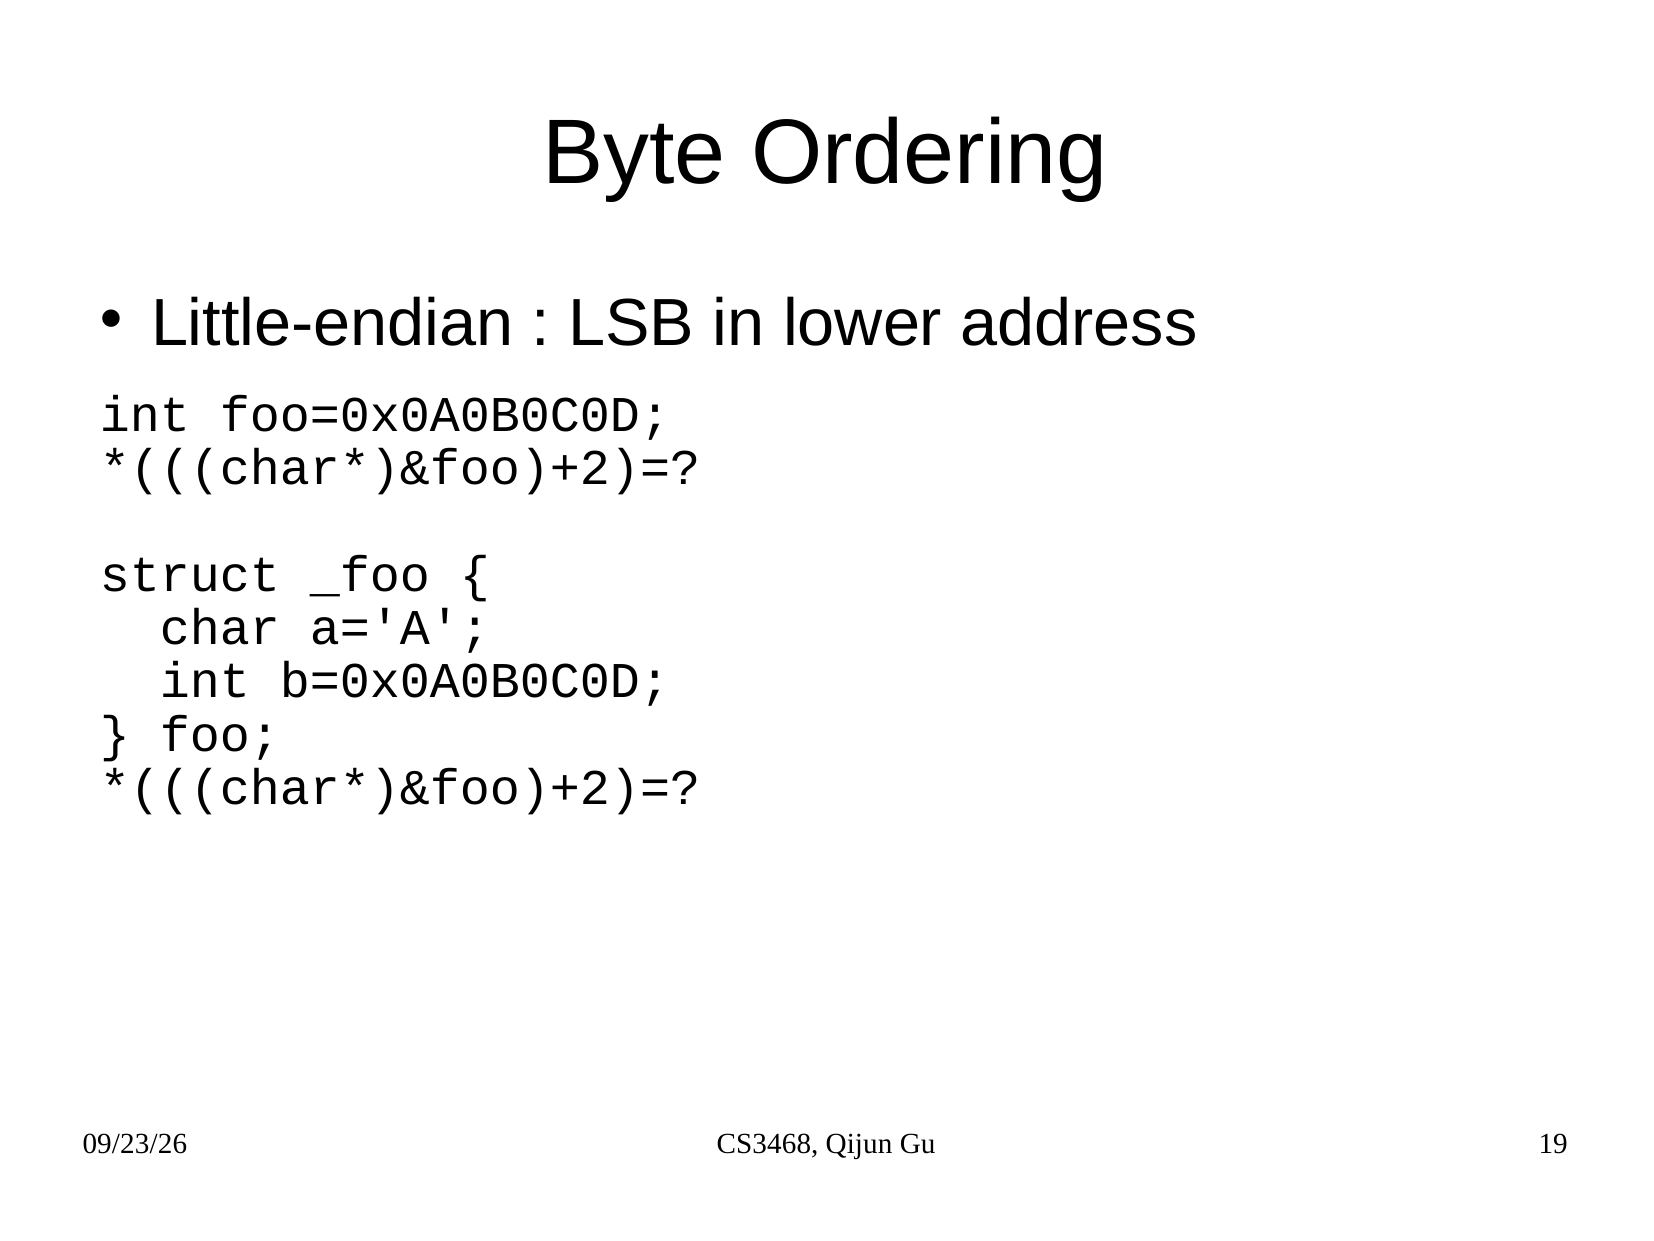

# Byte Ordering
Little-endian : LSB in lower address
int foo=0x0A0B0C0D;
*(((char*)&foo)+2)=?
struct _foo {
 char a='A';
 int b=0x0A0B0C0D;
} foo;
*(((char*)&foo)+2)=?
CS3468, Qijun Gu
19